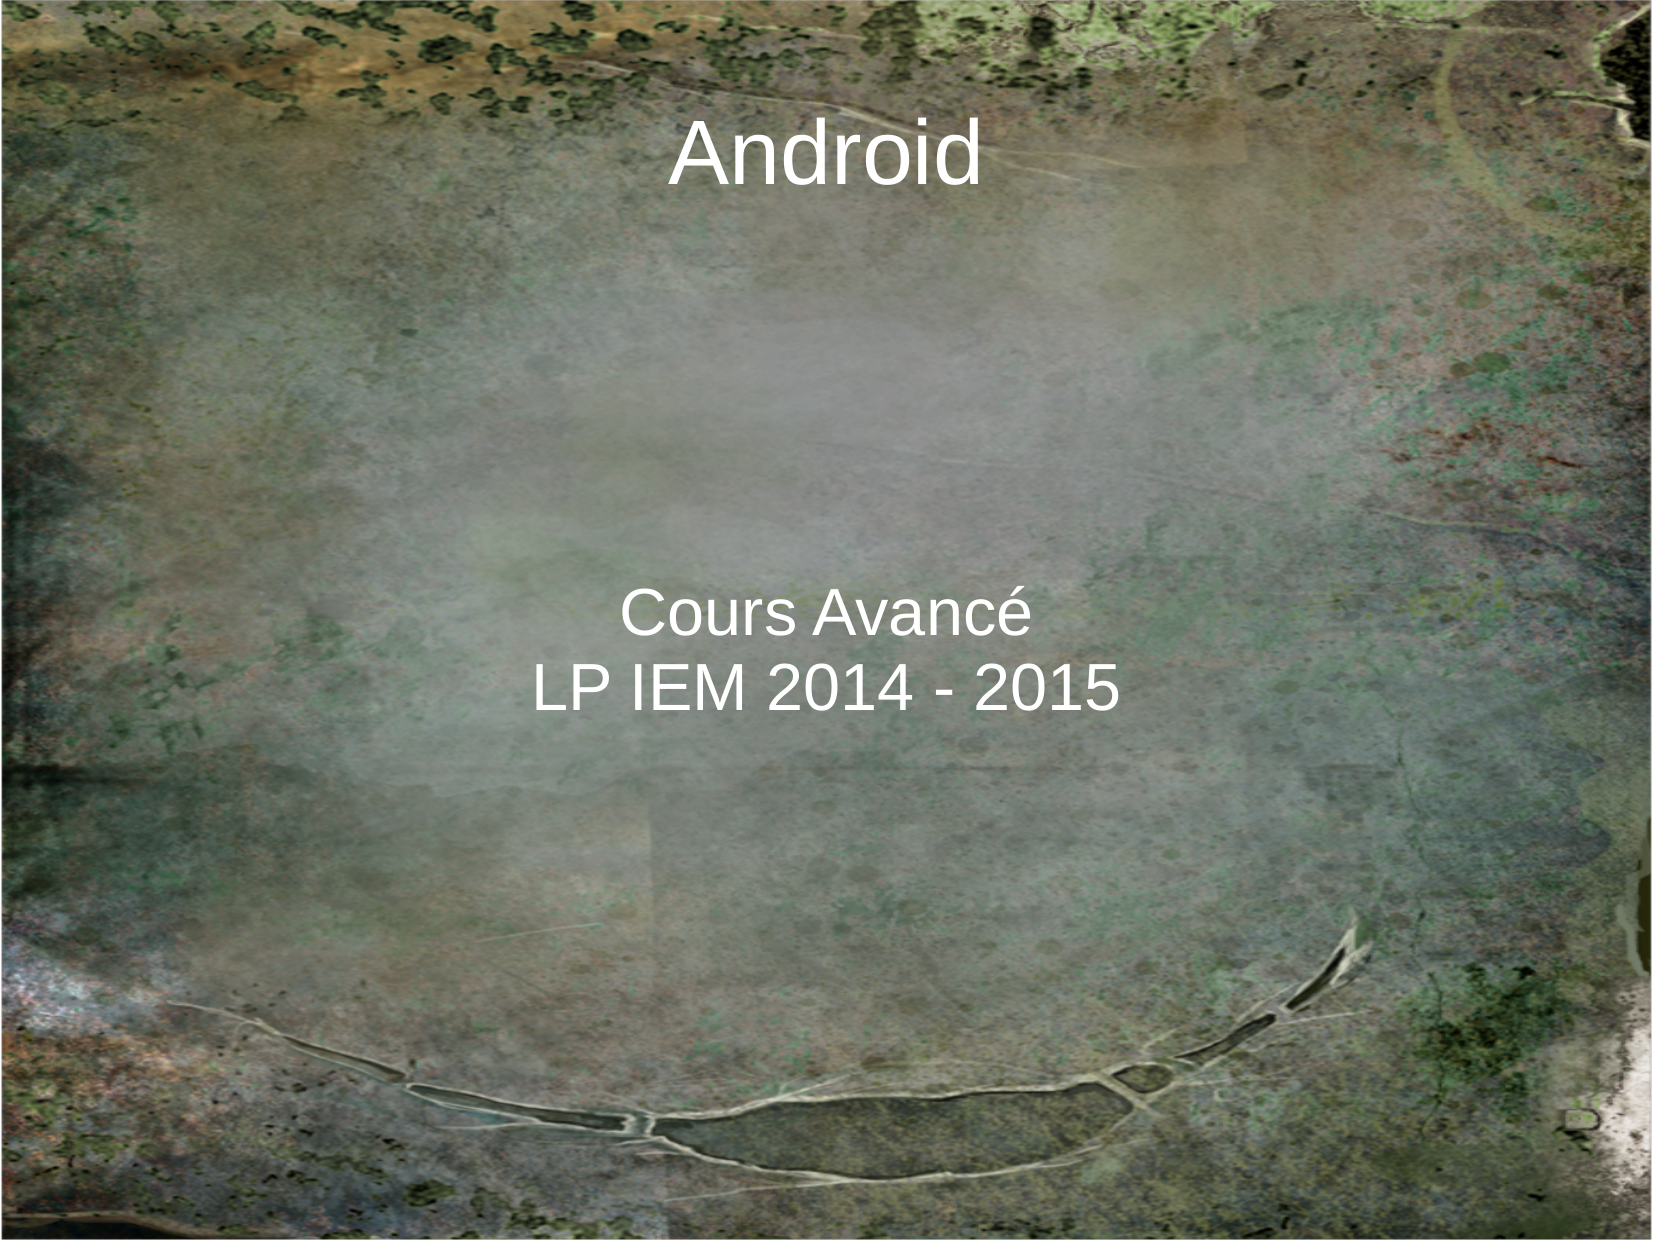

# Android
Cours Avancé
LP IEM 2014 - 2015